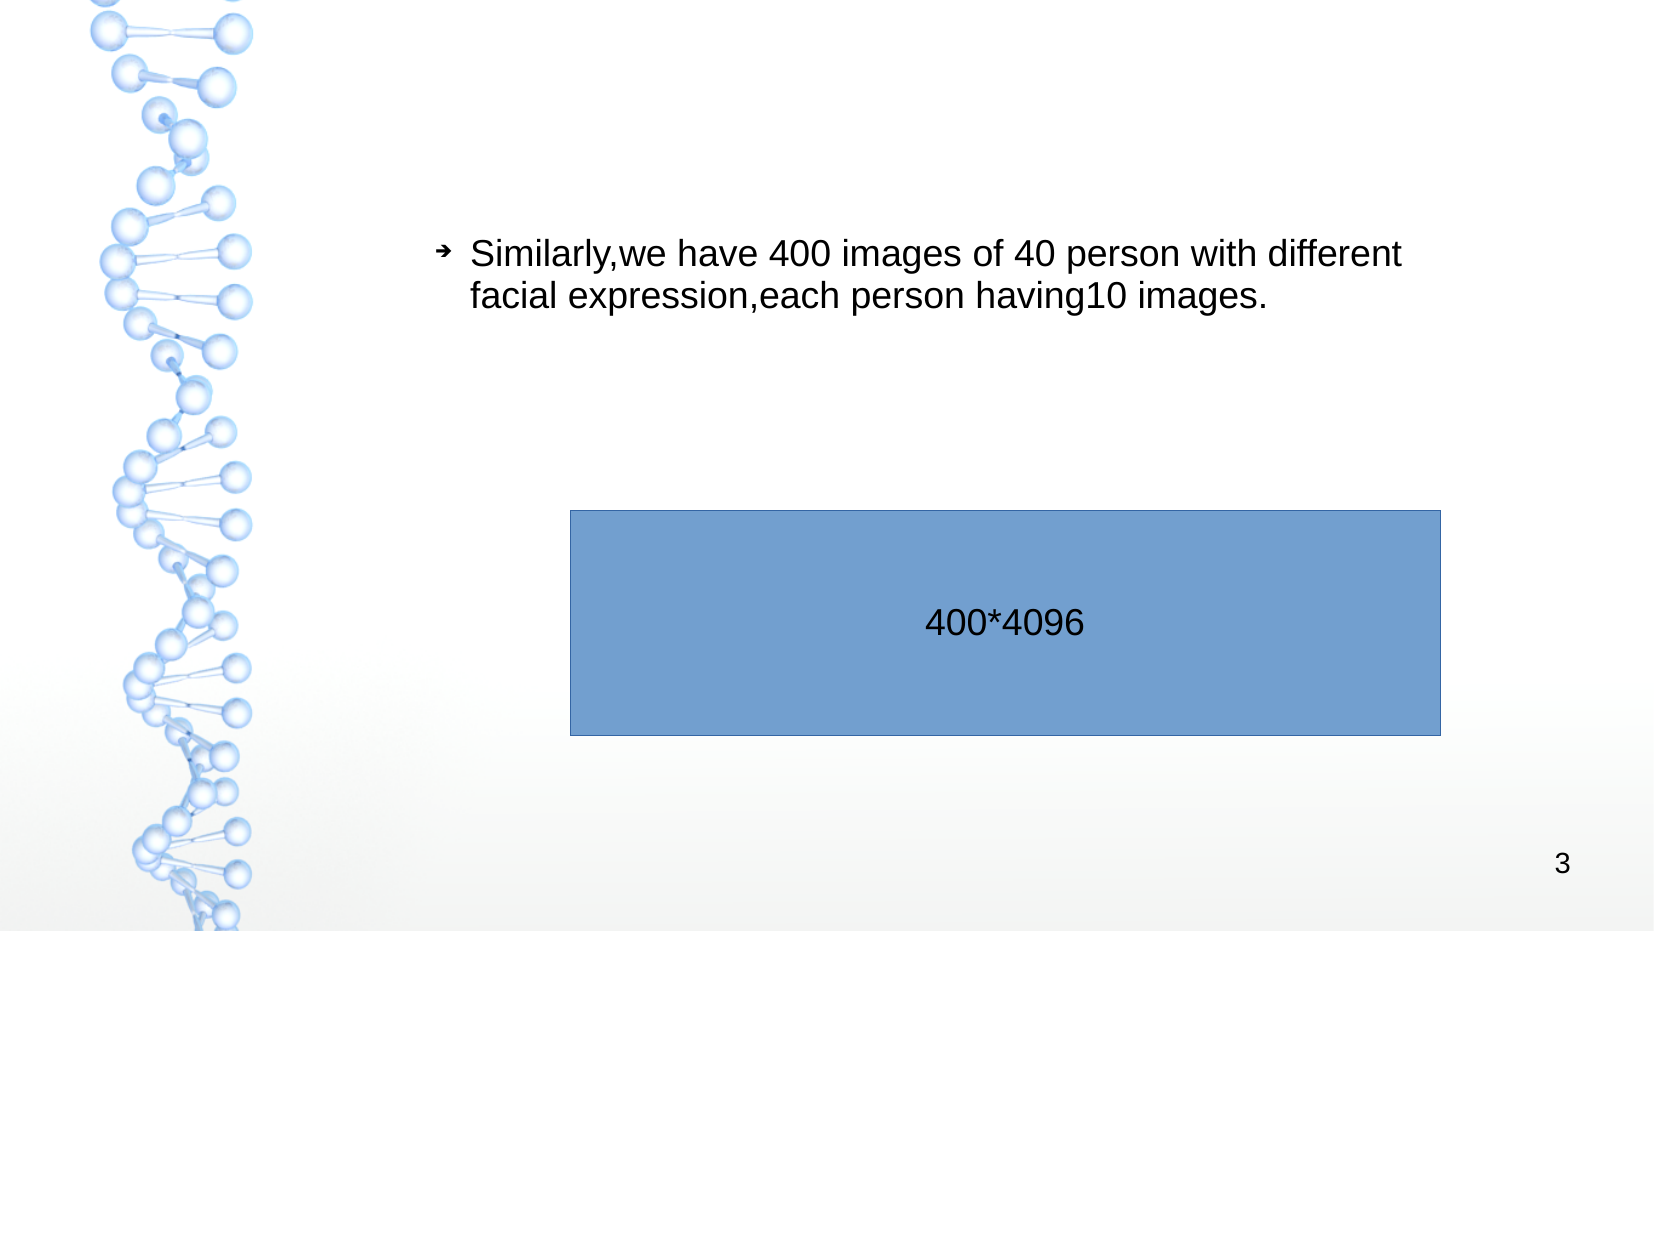

Similarly,we have 400 images of 40 person with different facial expression,each person having10 images.
400*4096
3